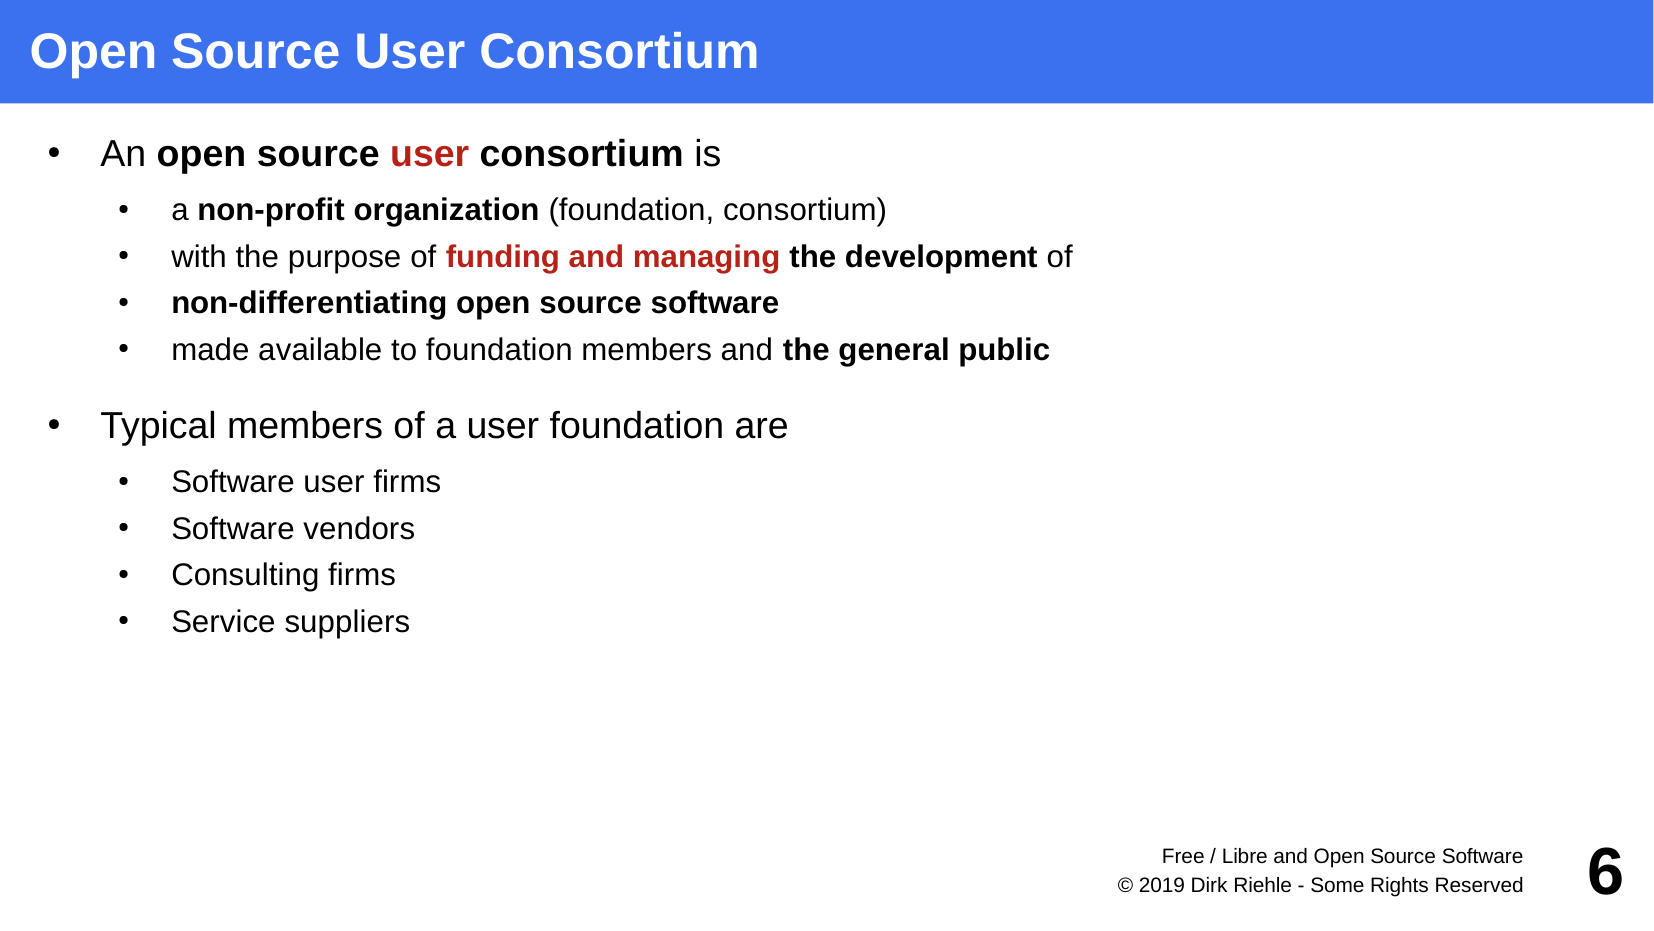

# Open Source User Consortium
An open source user consortium is
a non-profit organization (foundation, consortium)
with the purpose of funding and managing the development of
non-differentiating open source software
made available to foundation members and the general public
Typical members of a user foundation are
Software user firms
Software vendors
Consulting firms
Service suppliers
Free / Libre and Open Source Software
6
© 2019 Dirk Riehle - Some Rights Reserved